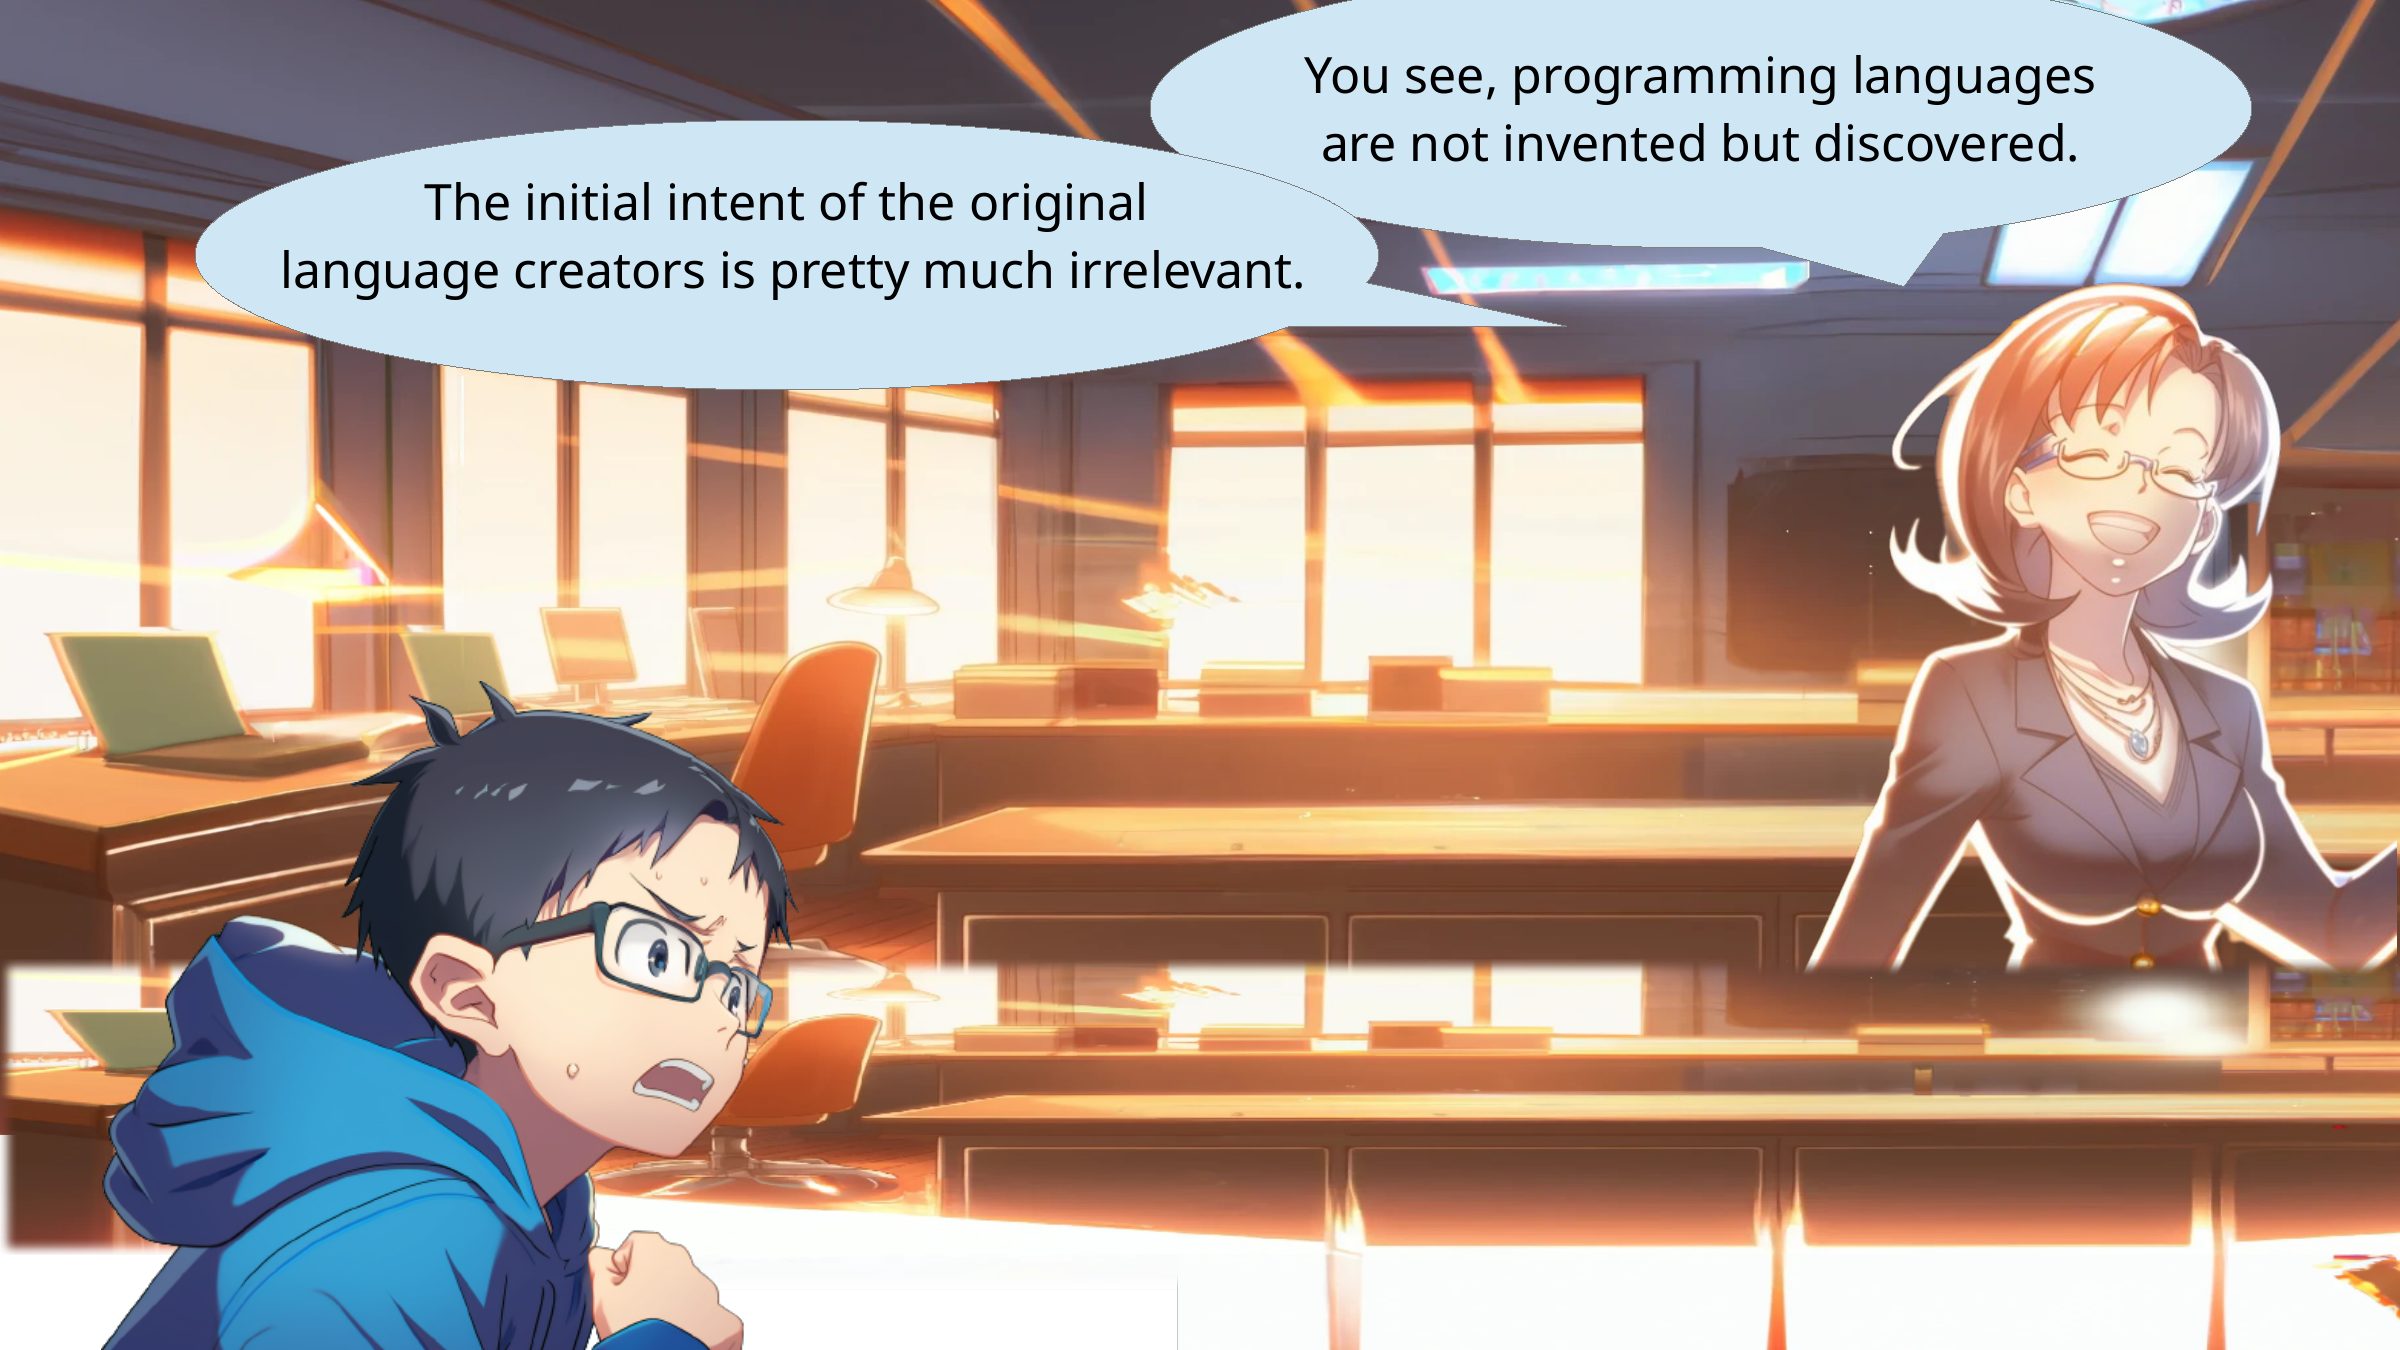

You see, programming languages
are not invented but discovered.
The initial intent of the original
 language creators is pretty much irrelevant.